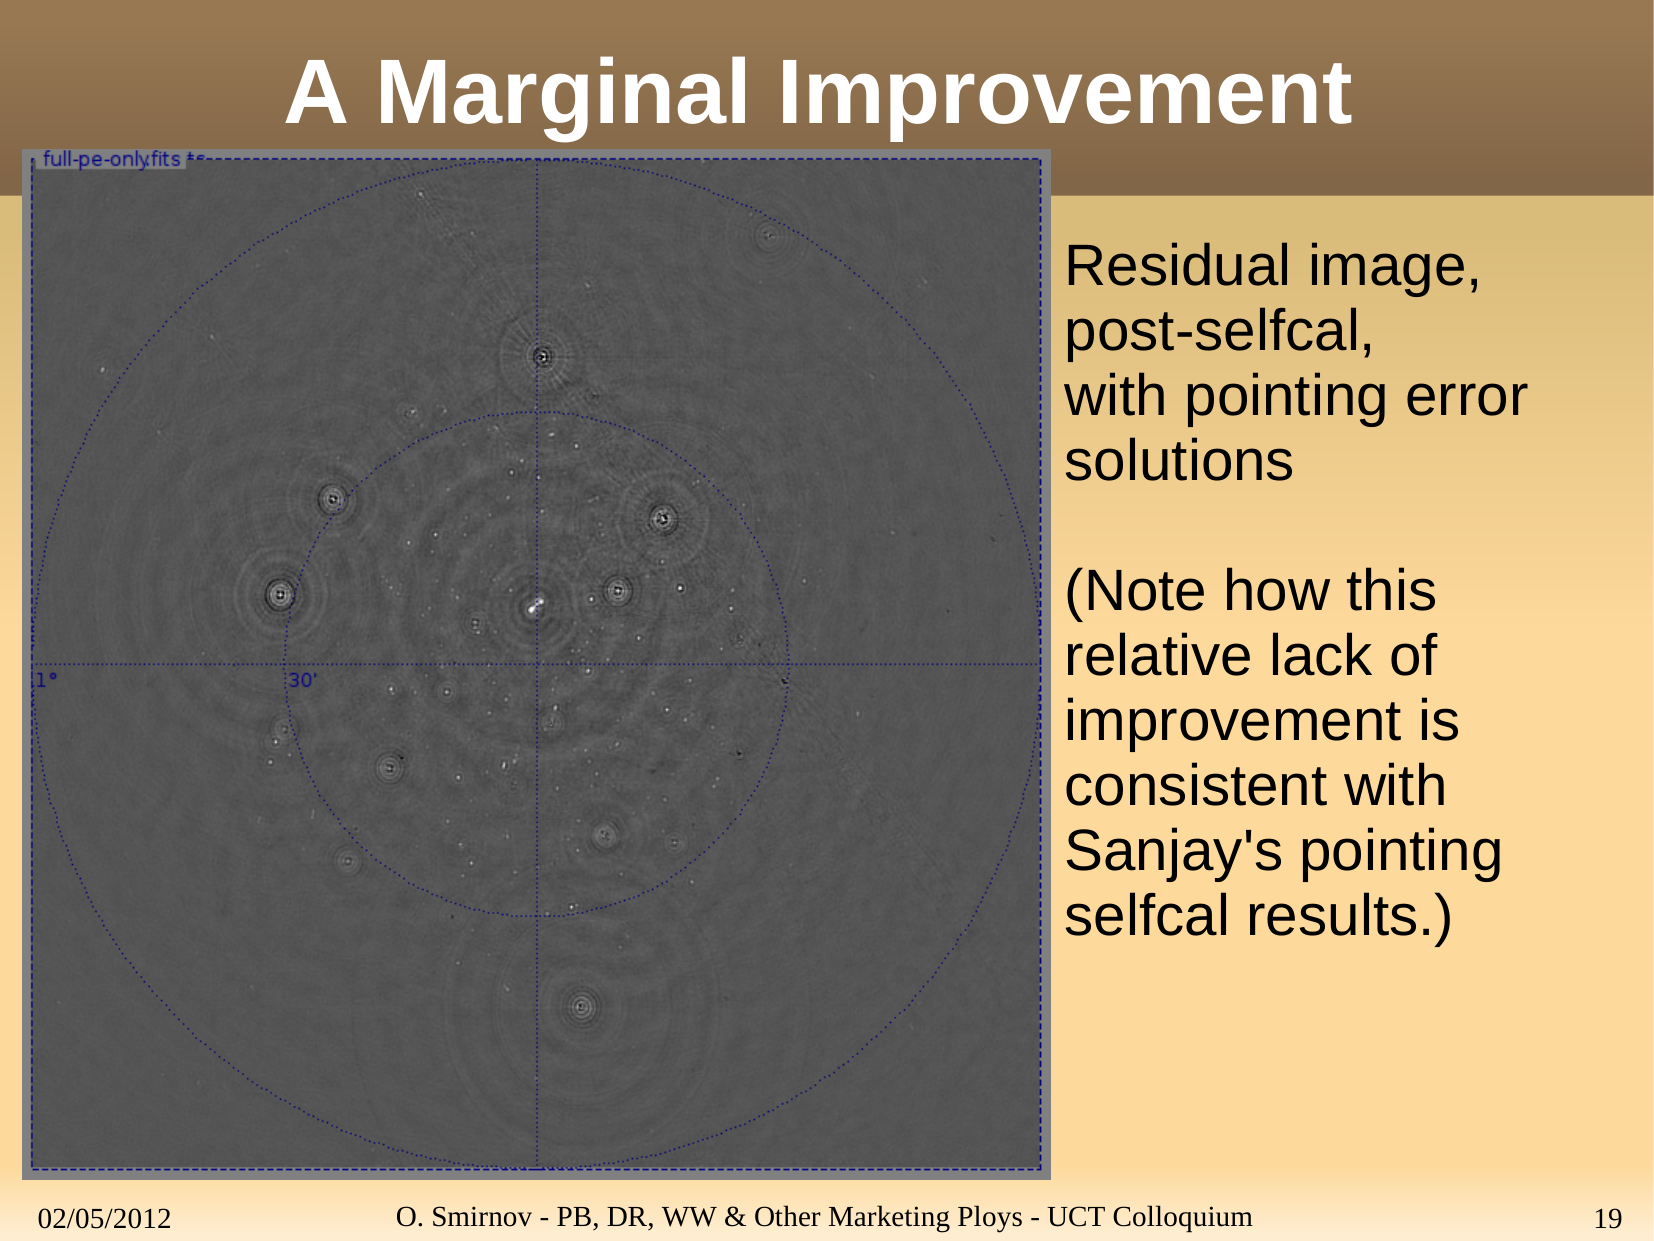

# A Marginal Improvement
Residual image,
post-selfcal,
with pointing error solutions
(Note how this relative lack of improvement is consistent with Sanjay's pointing selfcal results.)
O. Smirnov - PB, DR, WW & Other Marketing Ploys - UCT Colloquium
02/05/2012
19